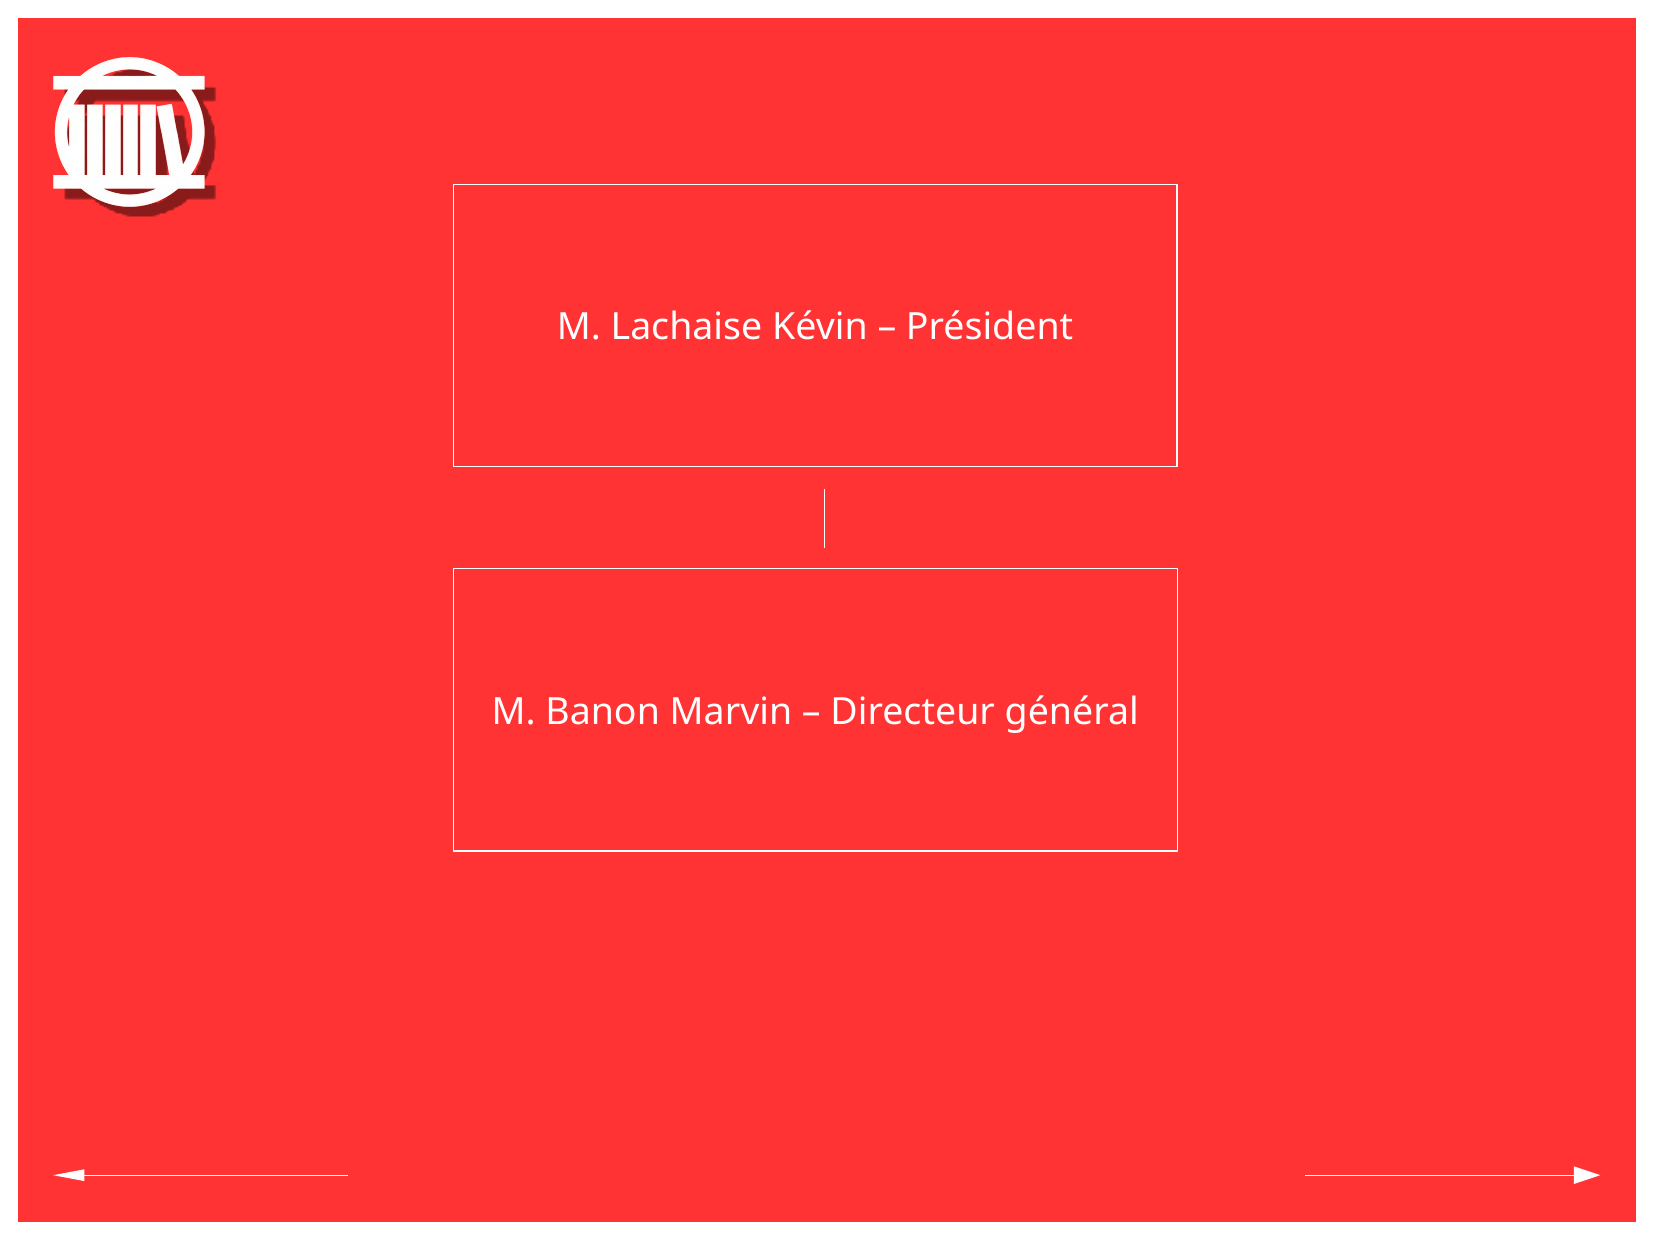

M. Lachaise Kévin – Président
M. Banon Marvin – Directeur général